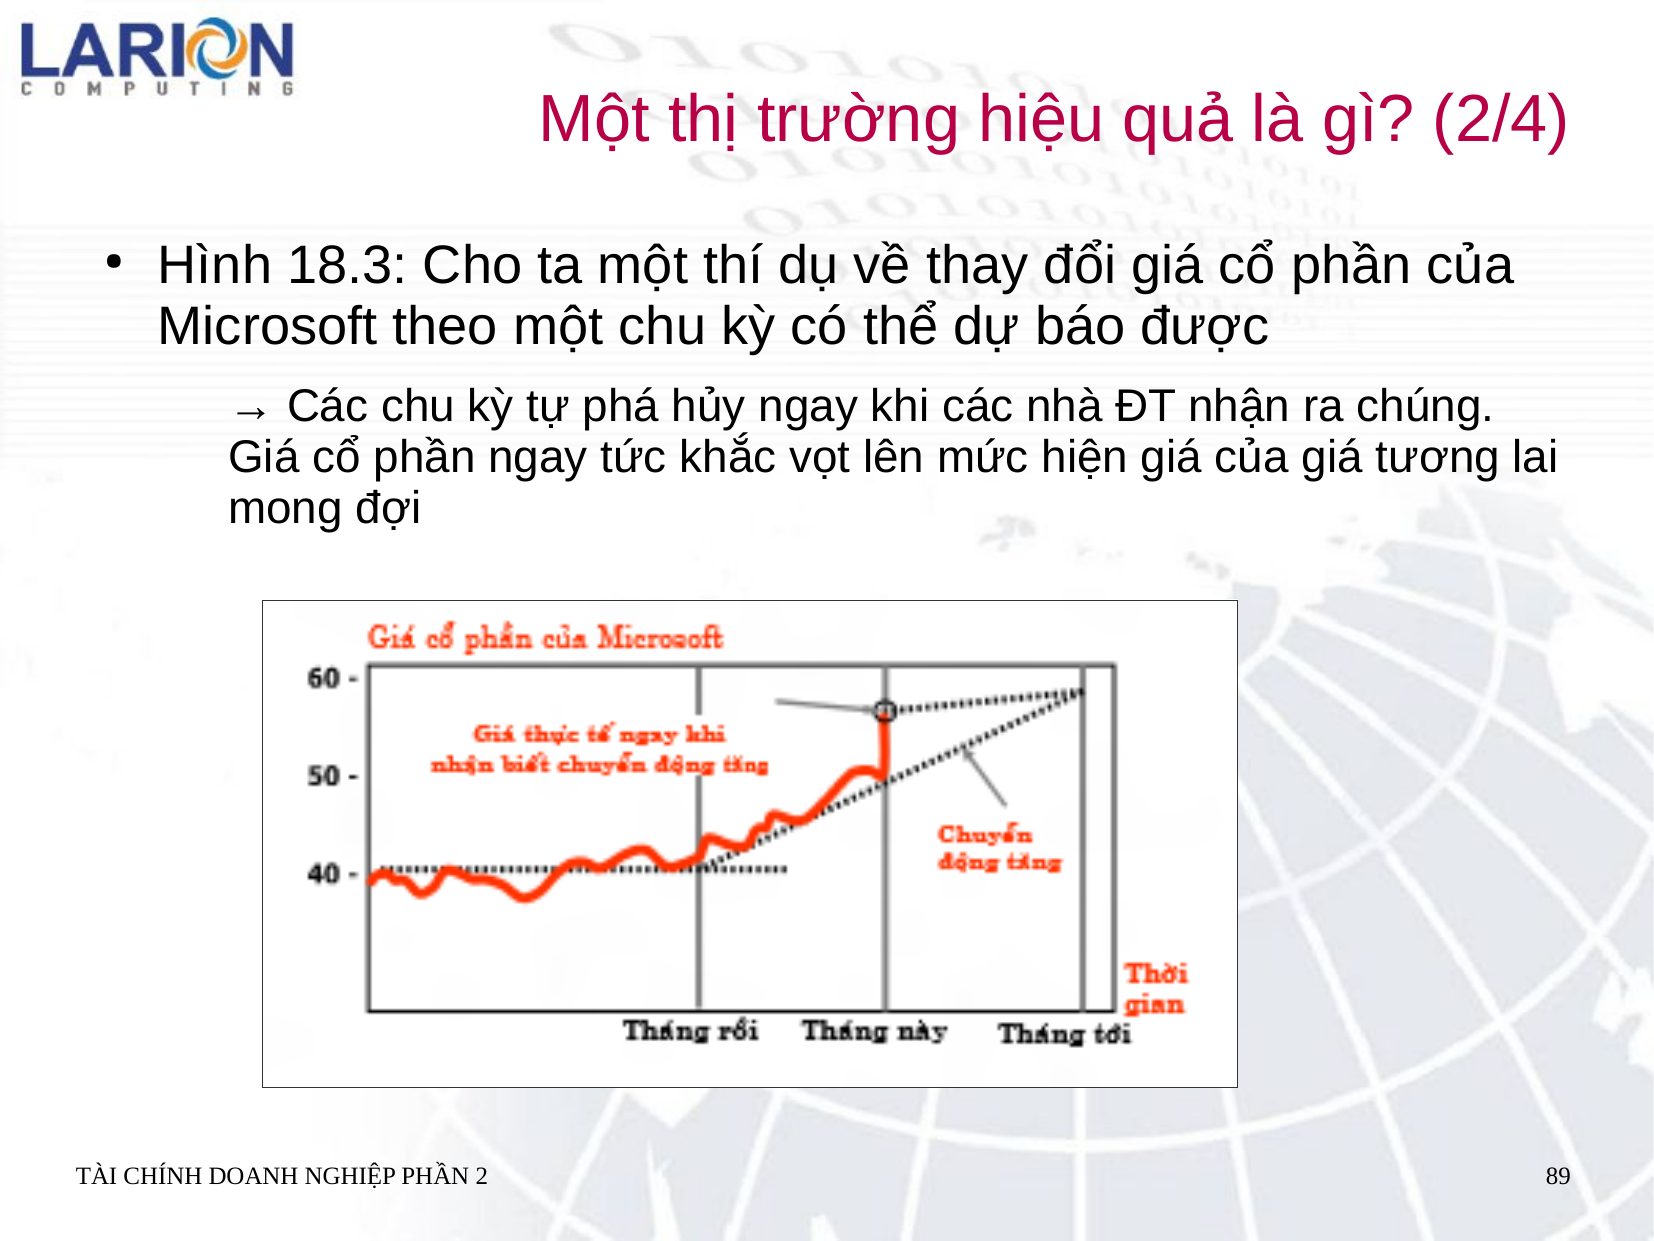

# Một thị trường hiệu quả là gì? (2/4)
Hình 18.3: Cho ta một thí dụ về thay đổi giá cổ phần của Microsoft theo một chu kỳ có thể dự báo được
→ Các chu kỳ tự phá hủy ngay khi các nhà ĐT nhận ra chúng. Giá cổ phần ngay tức khắc vọt lên mức hiện giá của giá tương lai mong đợi
TÀI CHÍNH DOANH NGHIỆP PHẦN 2
89